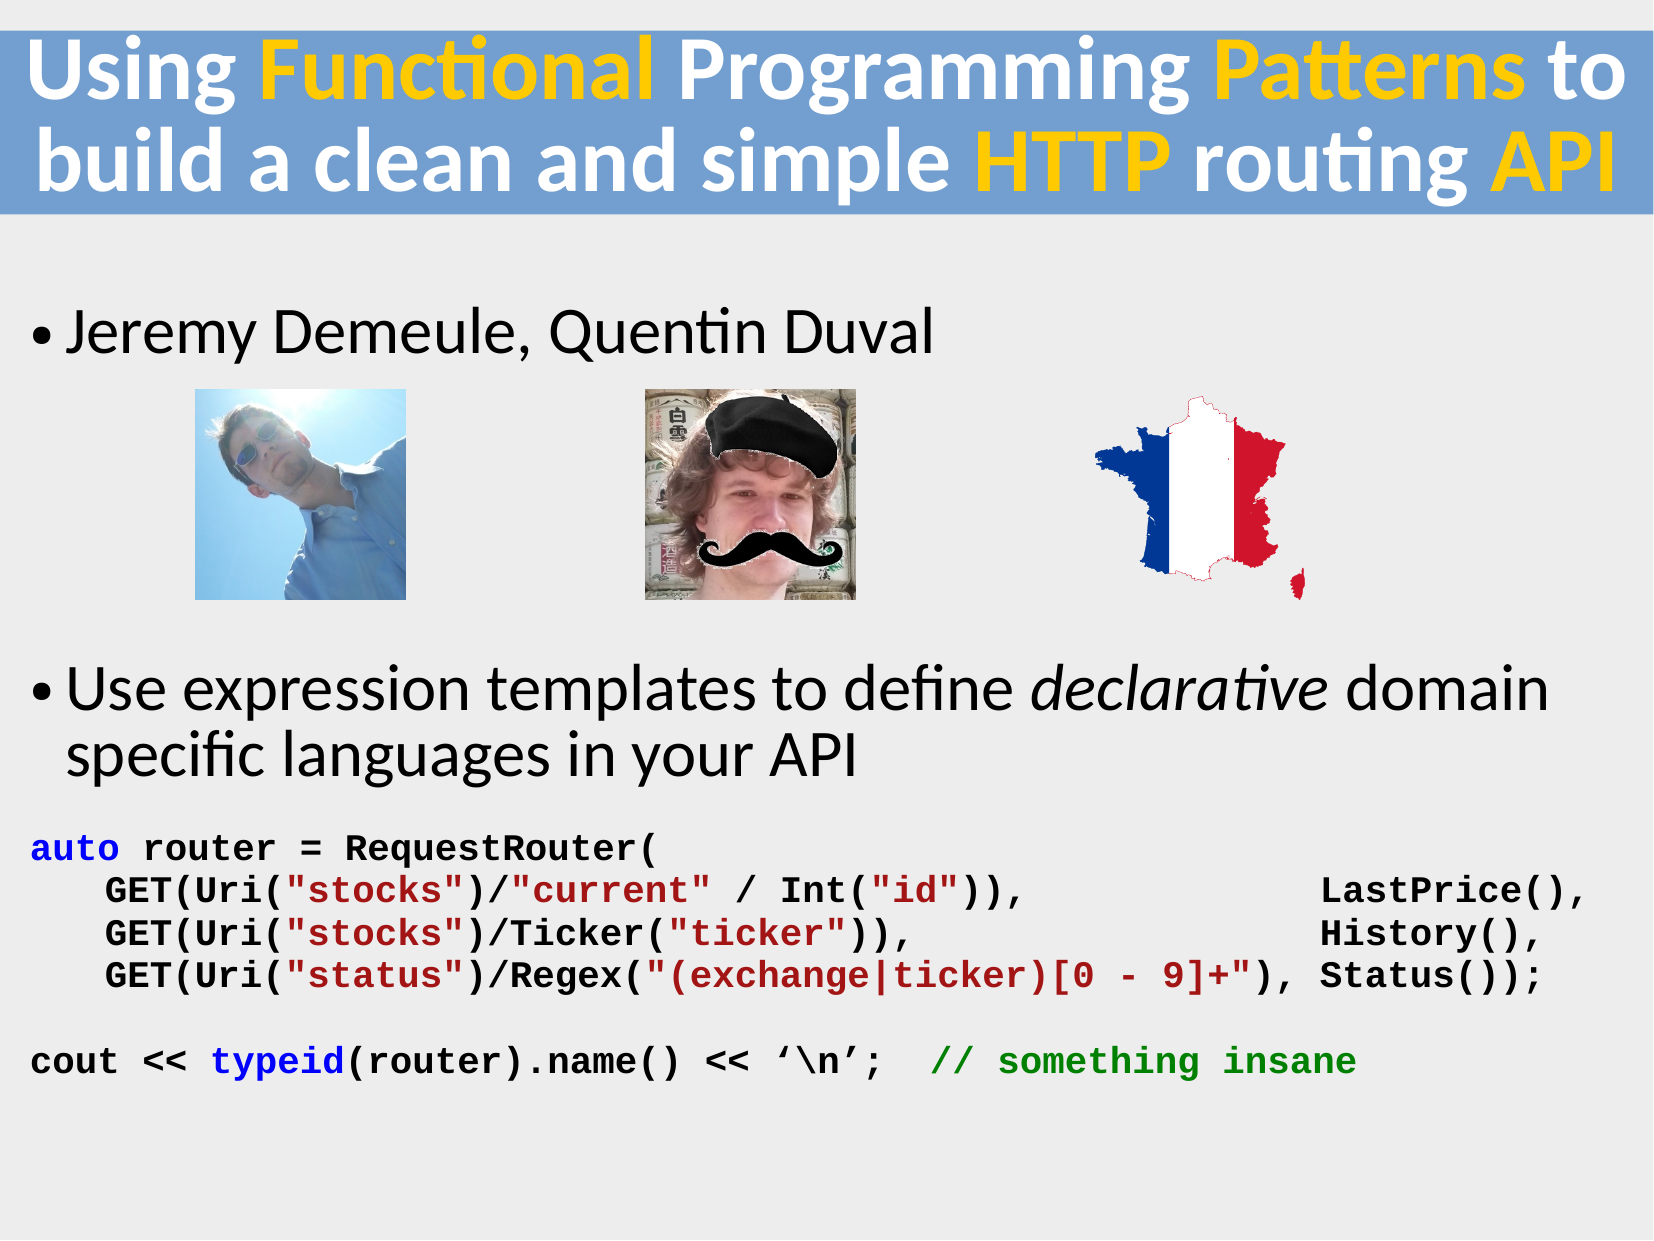

# Using Functional Programming Patterns to build a clean and simple HTTP routing API
Jeremy Demeule, Quentin Duval
Use expression templates to define declarative domain specific languages in your API
auto router = RequestRouter(
	GET(Uri("stocks")/"current" / Int("id")), LastPrice(),
	GET(Uri("stocks")/Ticker("ticker")), History(),
	GET(Uri("status")/Regex("(exchange|ticker)[0 - 9]+"), Status());
cout << typeid(router).name() << ‘\n’; // something insane